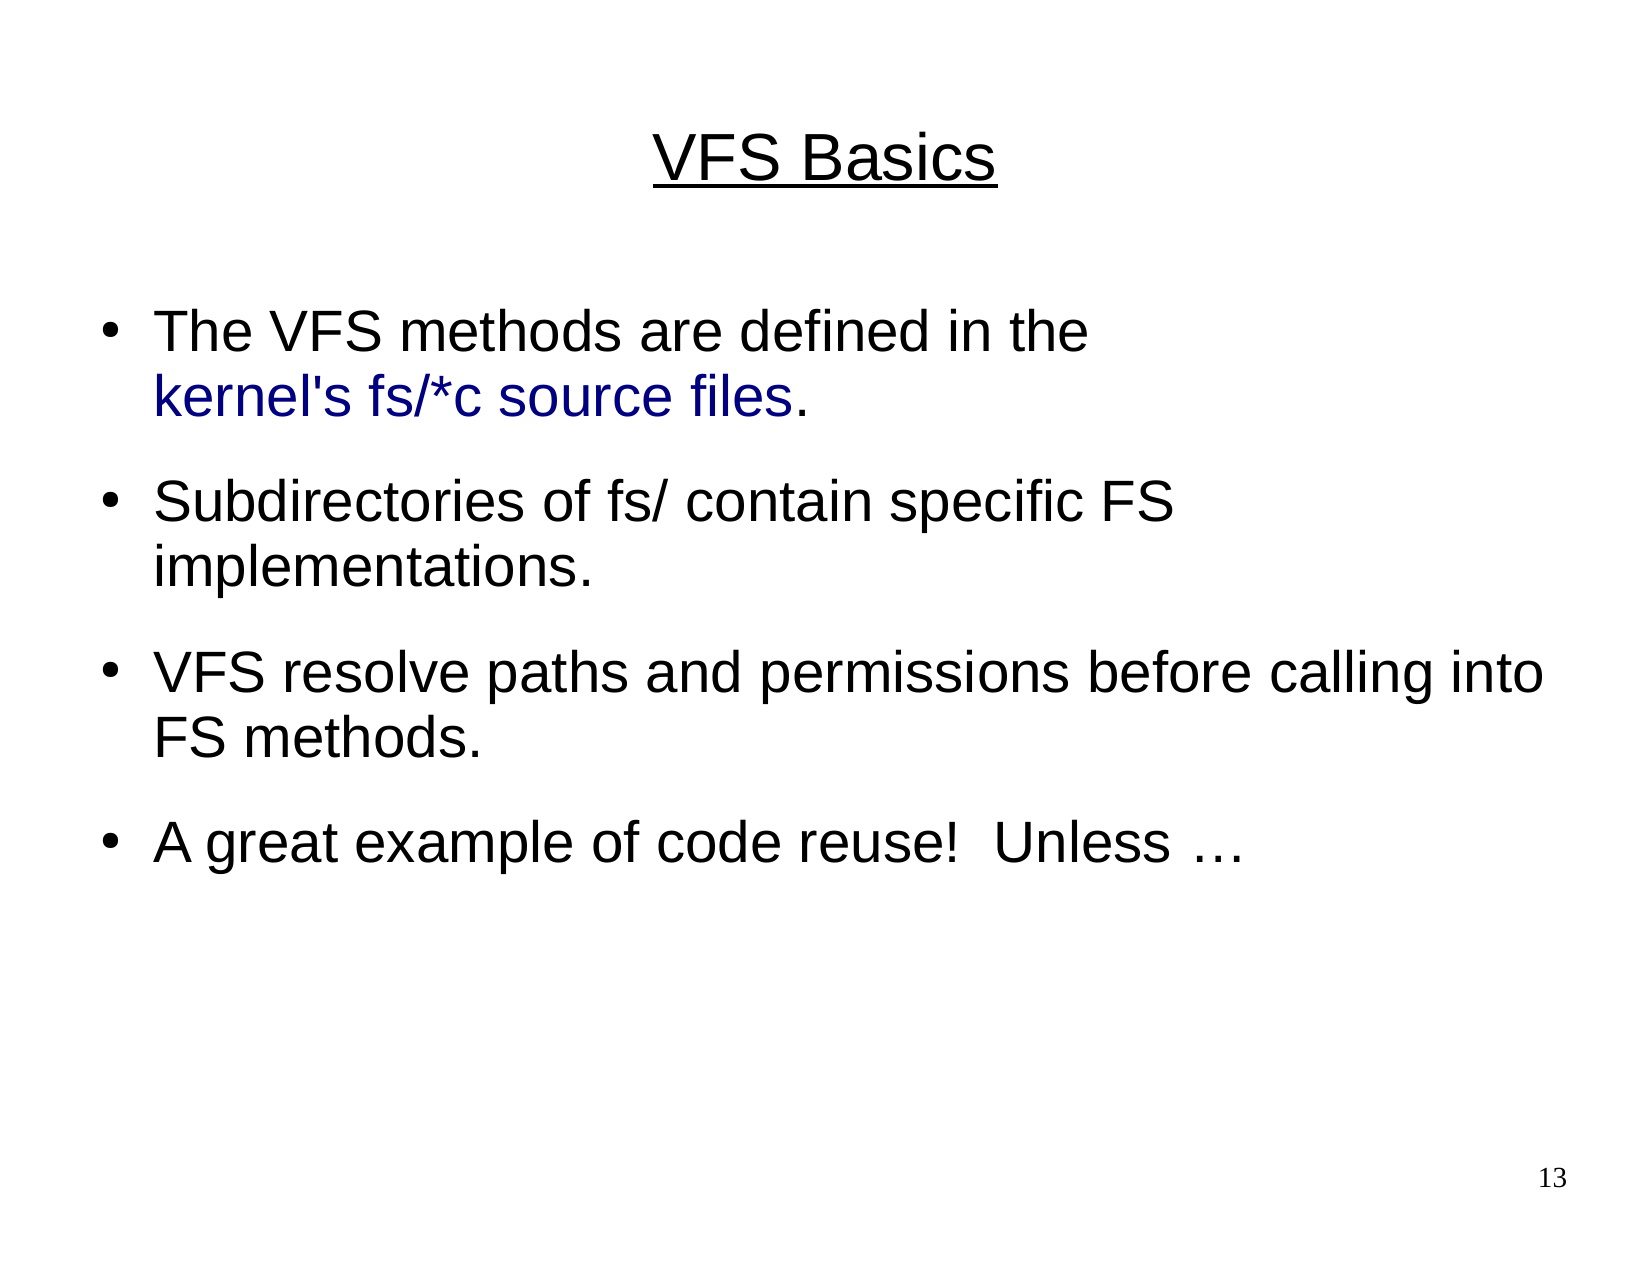

# VFS Basics
The VFS methods are defined in the kernel's fs/*c source files.
Subdirectories of fs/ contain specific FS implementations.
VFS resolve paths and permissions before calling into FS methods.
A great example of code reuse! Unless …
13